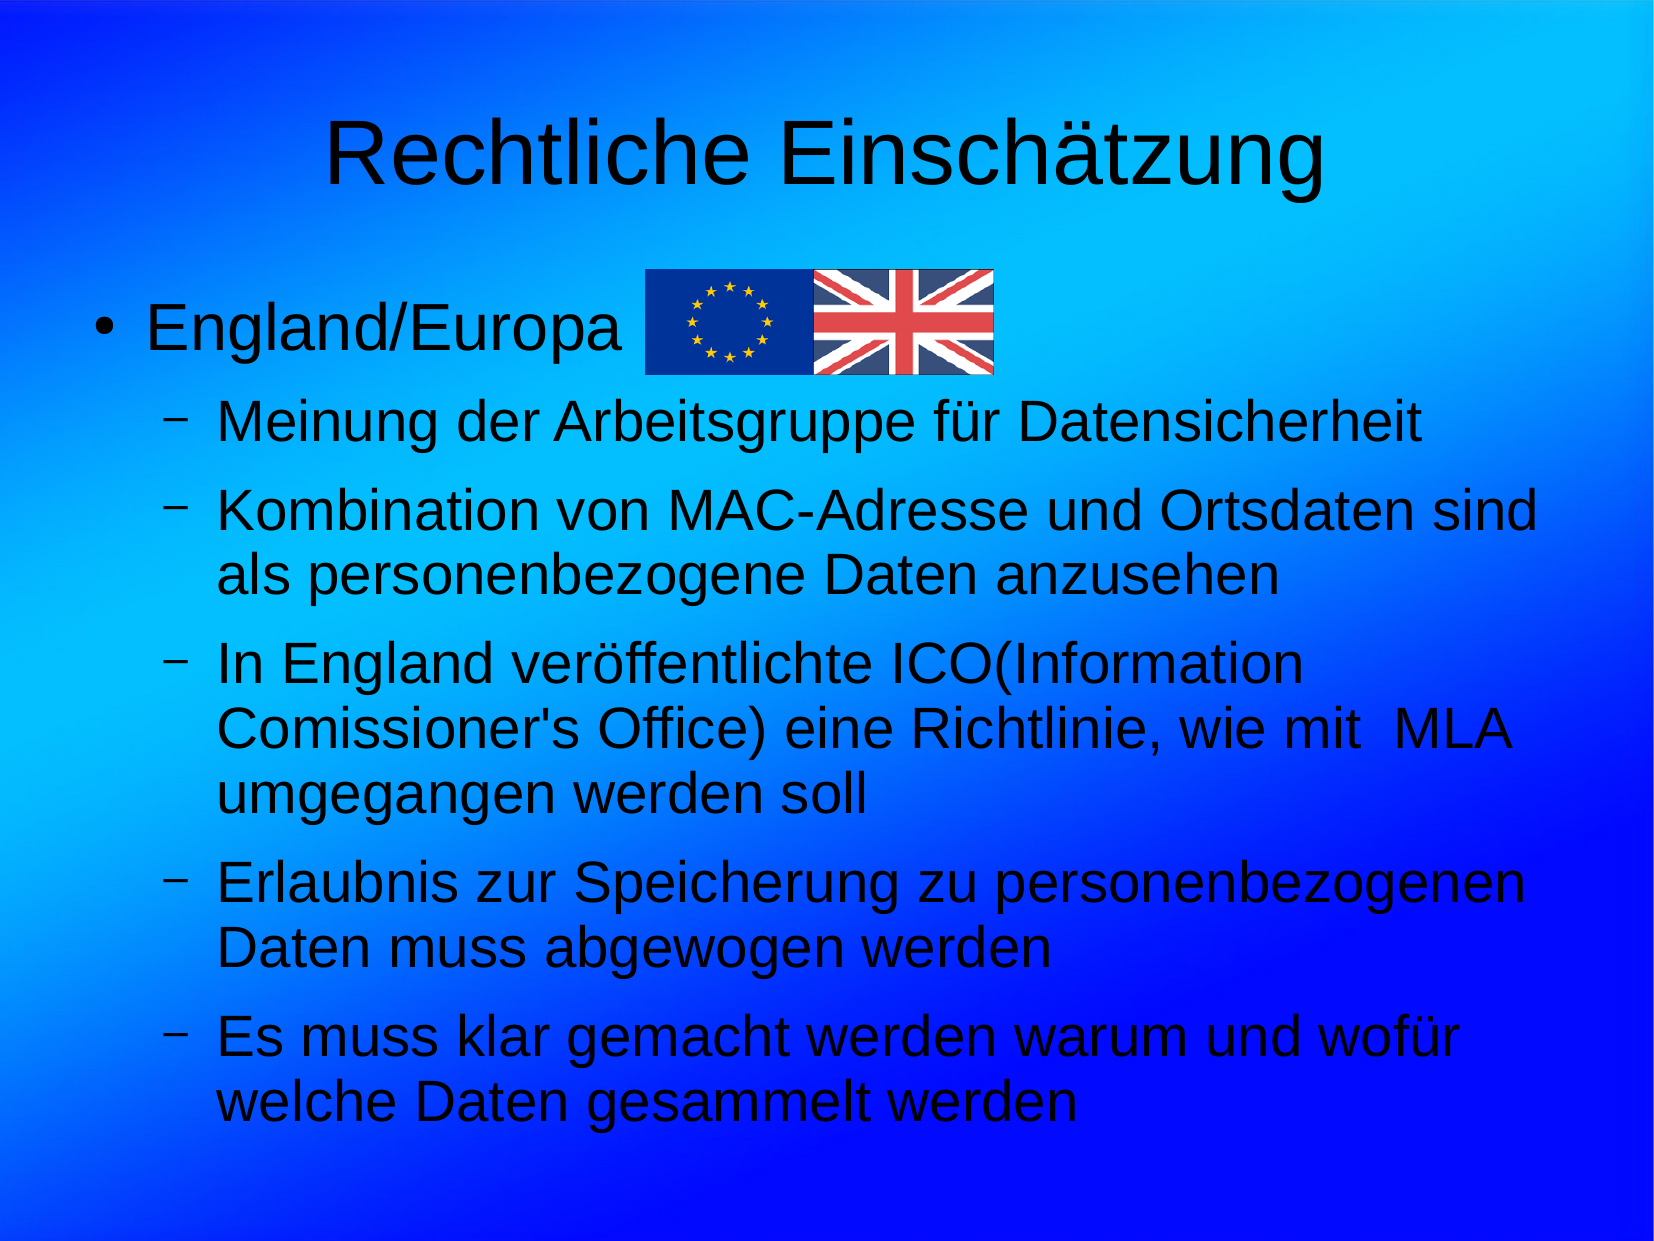

# Rechtliche Einschätzung
England/Europa
Meinung der Arbeitsgruppe für Datensicherheit
Kombination von MAC-Adresse und Ortsdaten sind als personenbezogene Daten anzusehen
In England veröffentlichte ICO(Information Comissioner's Office) eine Richtlinie, wie mit MLA umgegangen werden soll
Erlaubnis zur Speicherung zu personenbezogenen Daten muss abgewogen werden
Es muss klar gemacht werden warum und wofür welche Daten gesammelt werden